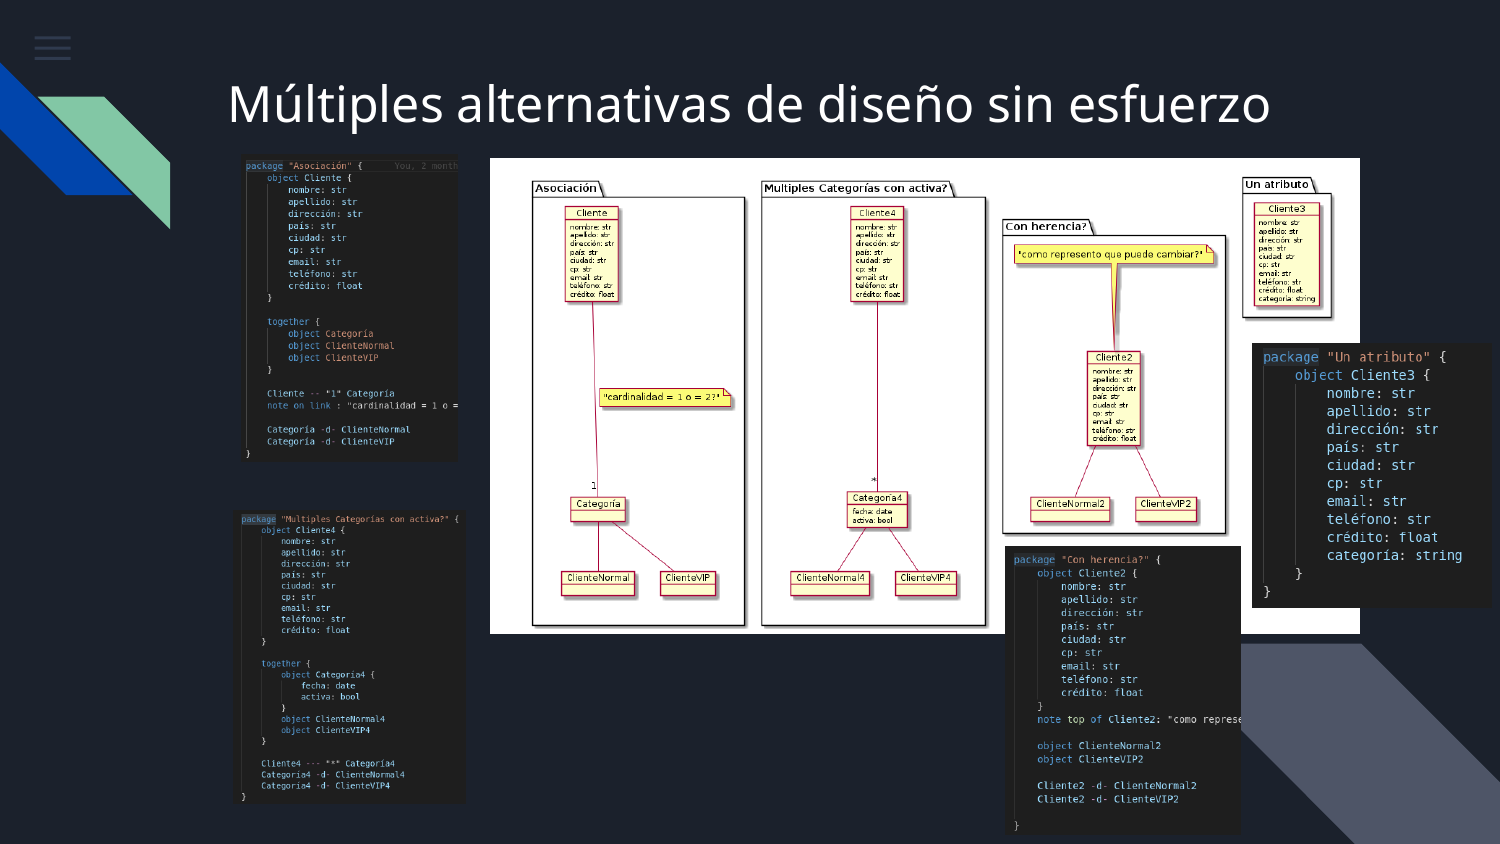

# Múltiples alternativas de diseño sin esfuerzo